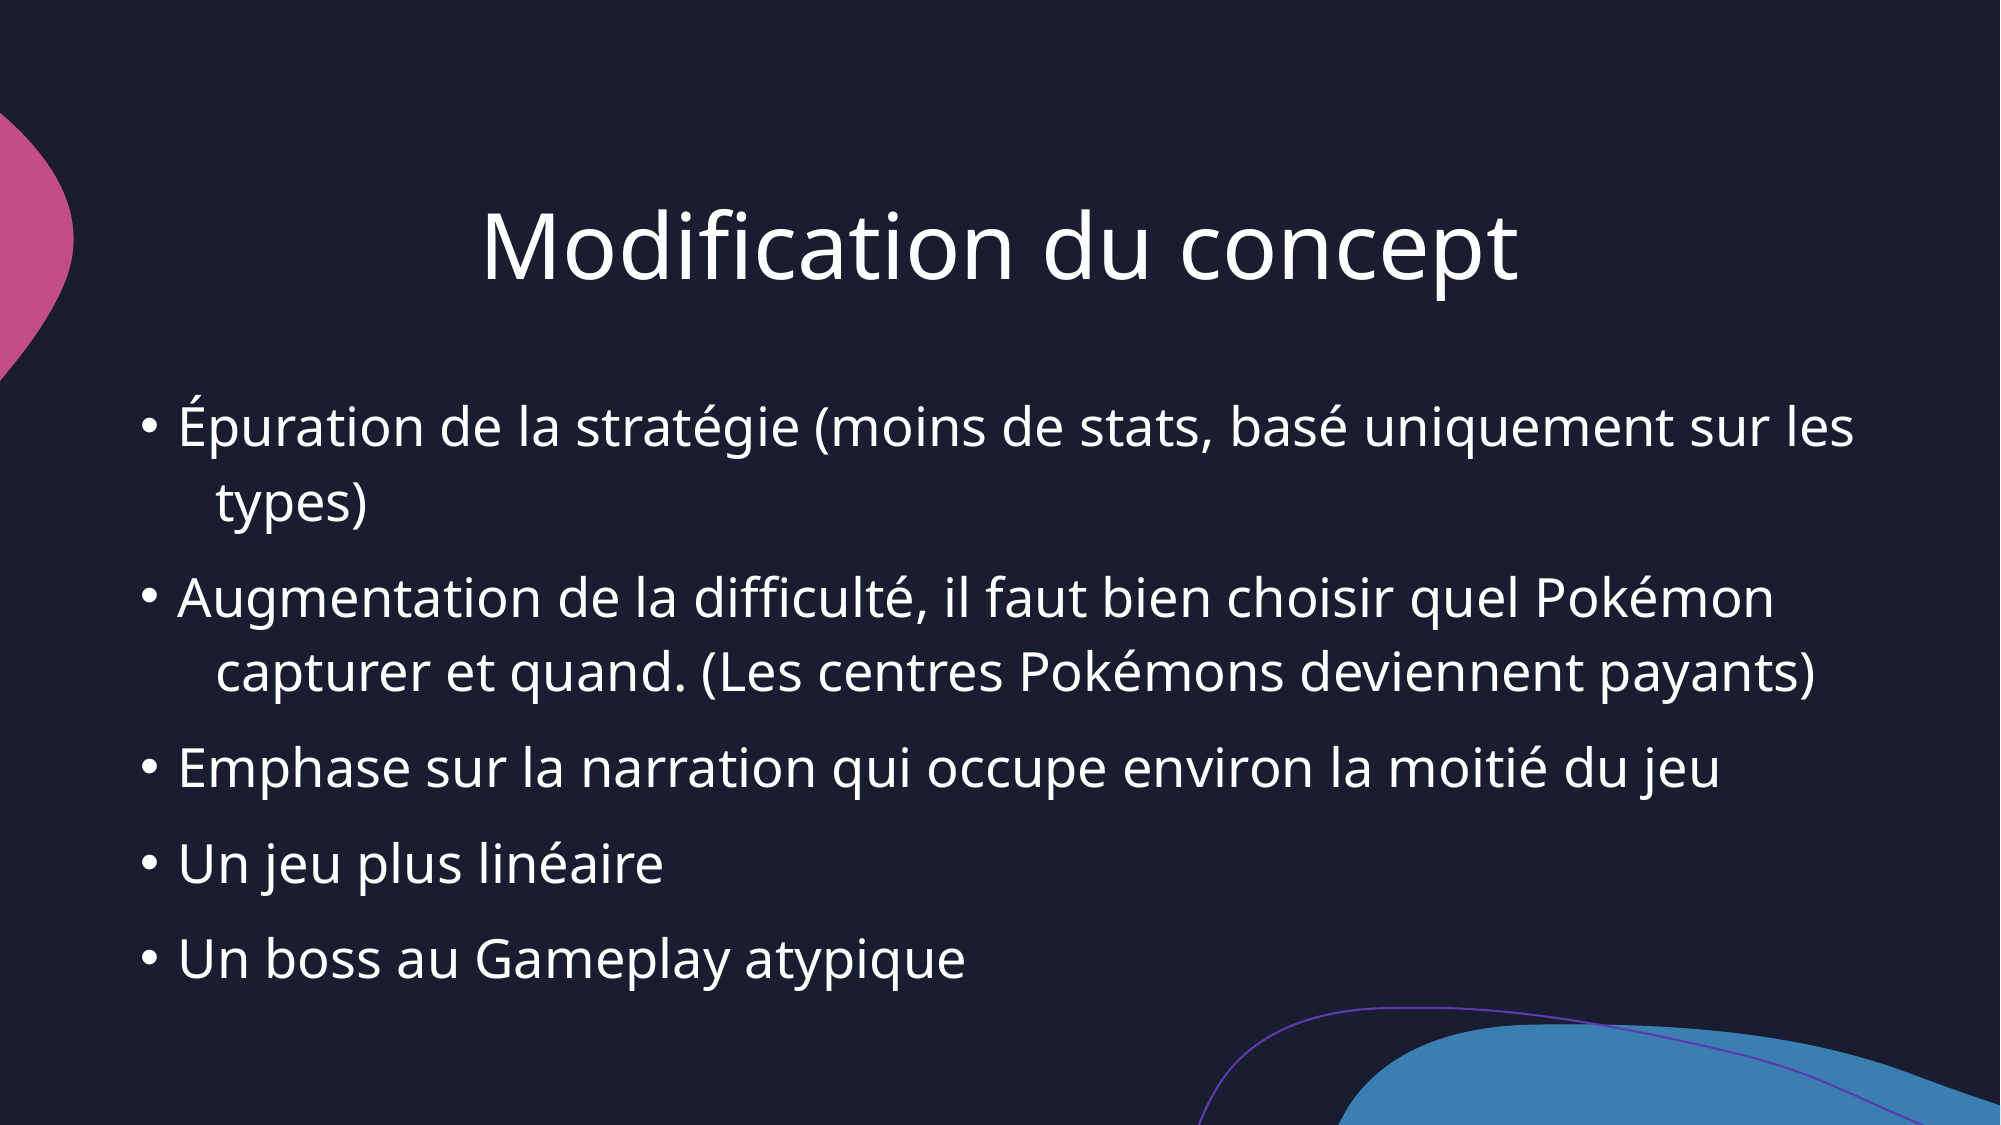

# Modification du concept
Épuration de la stratégie (moins de stats, basé uniquement sur les types)
Augmentation de la difficulté, il faut bien choisir quel Pokémon capturer et quand. (Les centres Pokémons deviennent payants)
Emphase sur la narration qui occupe environ la moitié du jeu
Un jeu plus linéaire
Un boss au Gameplay atypique